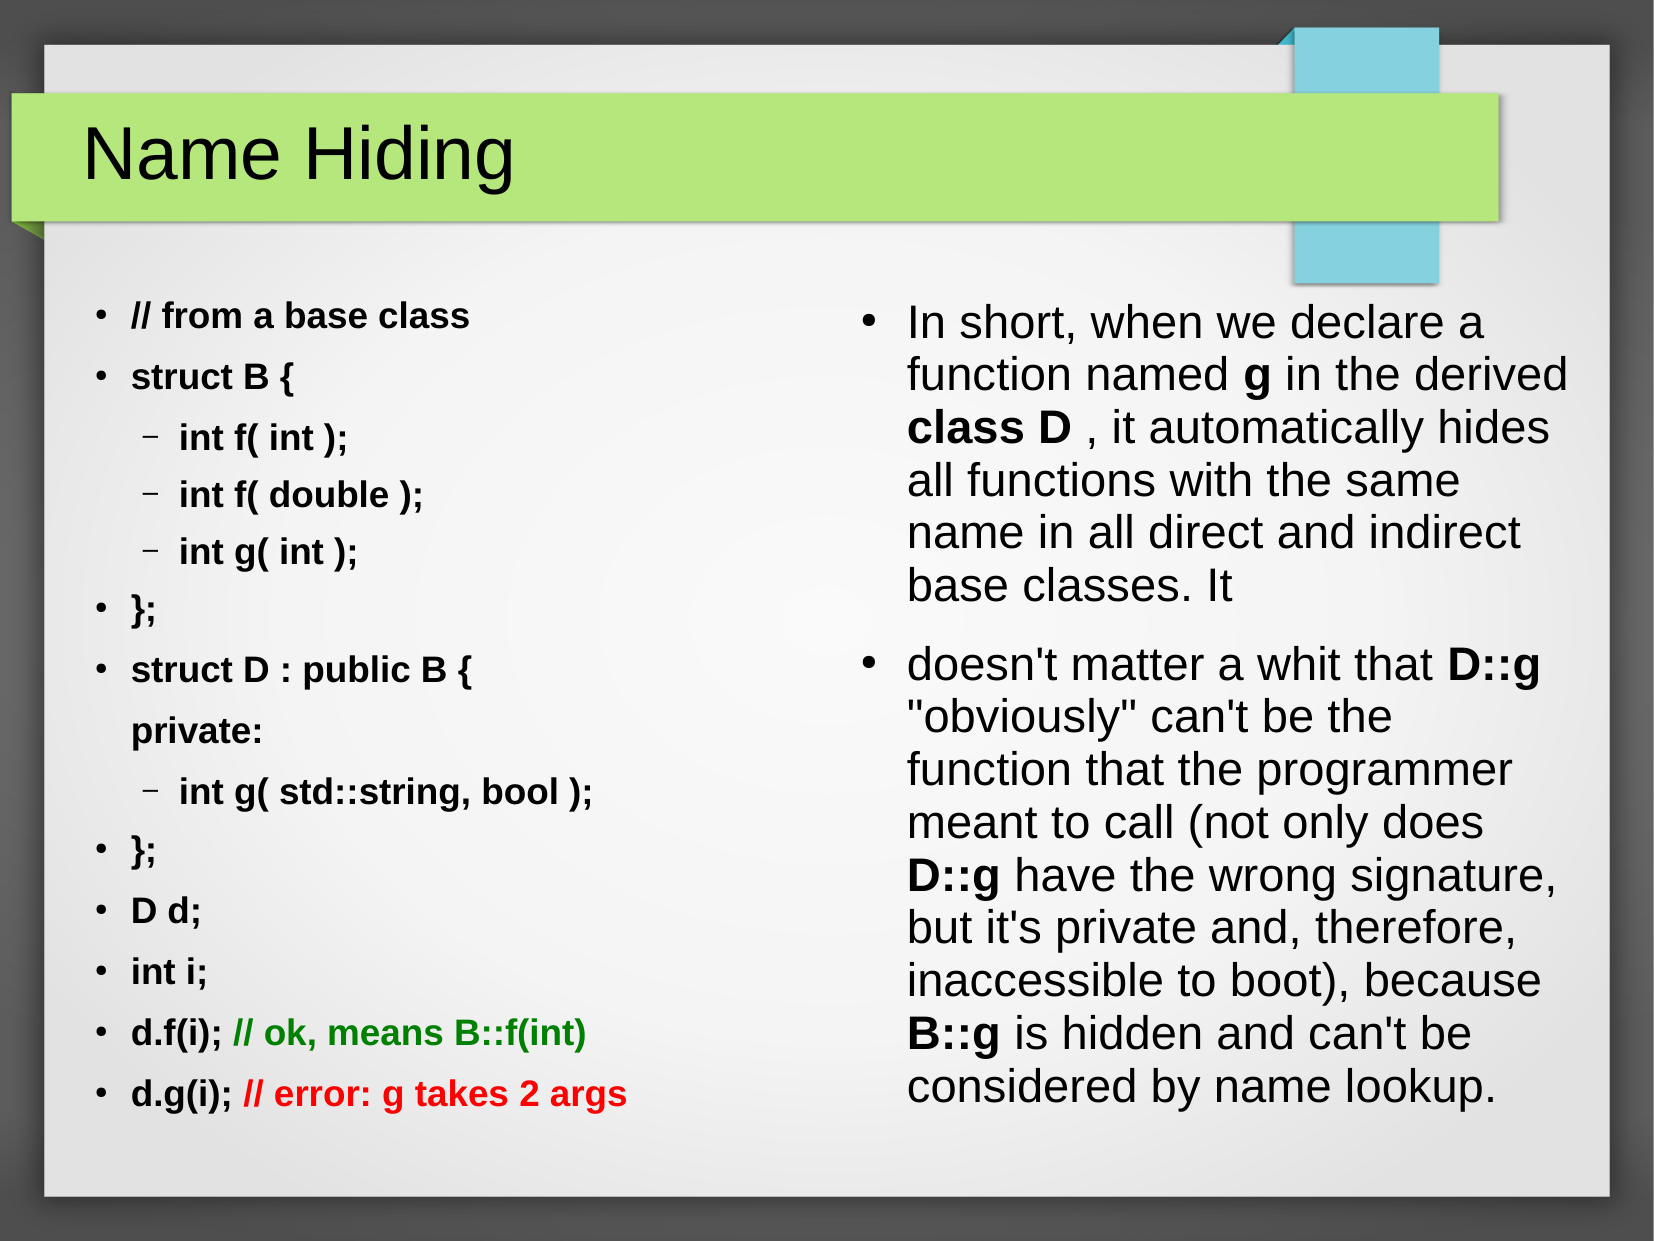

# Name Hiding
// from a base class
struct B {
int f( int );
int f( double );
int g( int );
};
struct D : public B {
private:
int g( std::string, bool );
};
D d;
int i;
d.f(i); // ok, means B::f(int)
d.g(i); // error: g takes 2 args
In short, when we declare a function named g in the derived class D , it automatically hides all functions with the same name in all direct and indirect base classes. It
doesn't matter a whit that D::g "obviously" can't be the function that the programmer meant to call (not only does D::g have the wrong signature, but it's private and, therefore, inaccessible to boot), because B::g is hidden and can't be considered by name lookup.